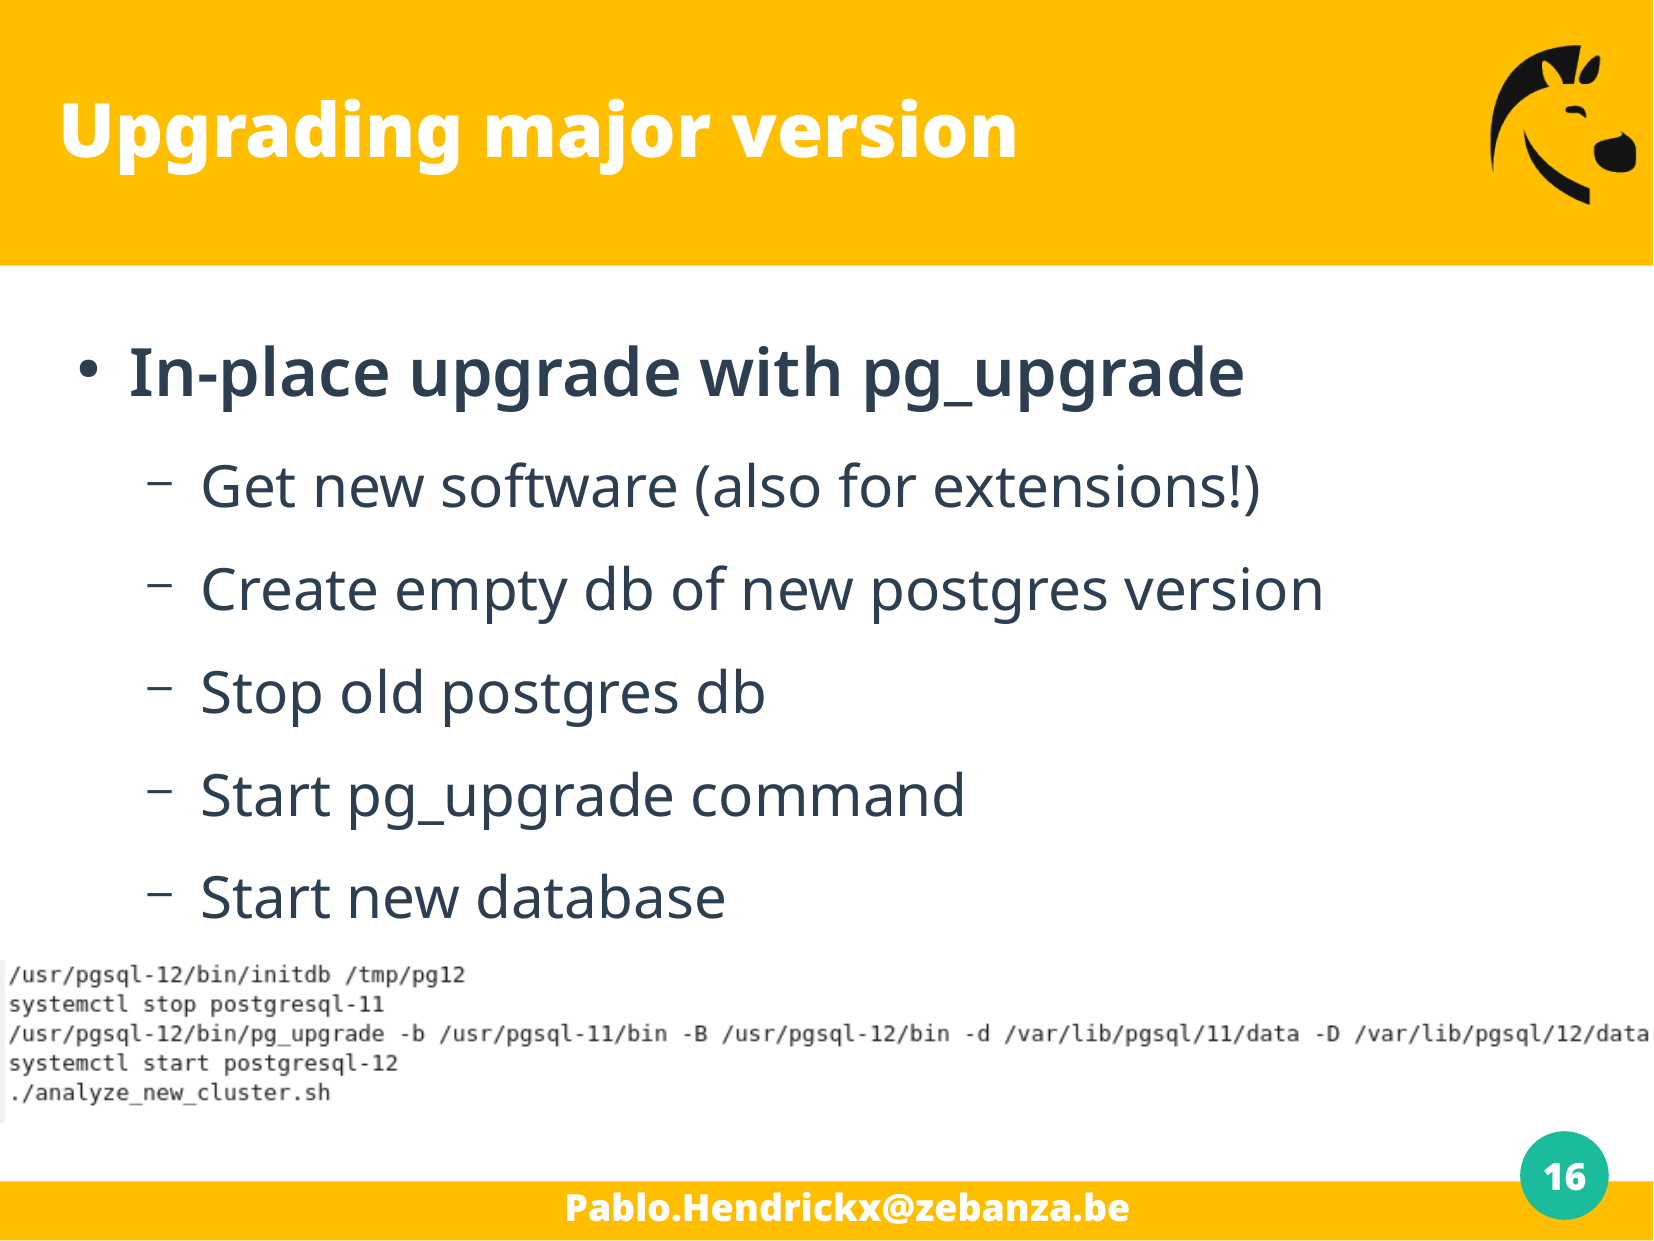

# Upgrading major version
In-place upgrade with pg_upgrade
Get new software (also for extensions!)
Create empty db of new postgres version
Stop old postgres db
Start pg_upgrade command
Start new database
Start analyze statistics script
16
Pablo.Hendrickx@zebanza.be